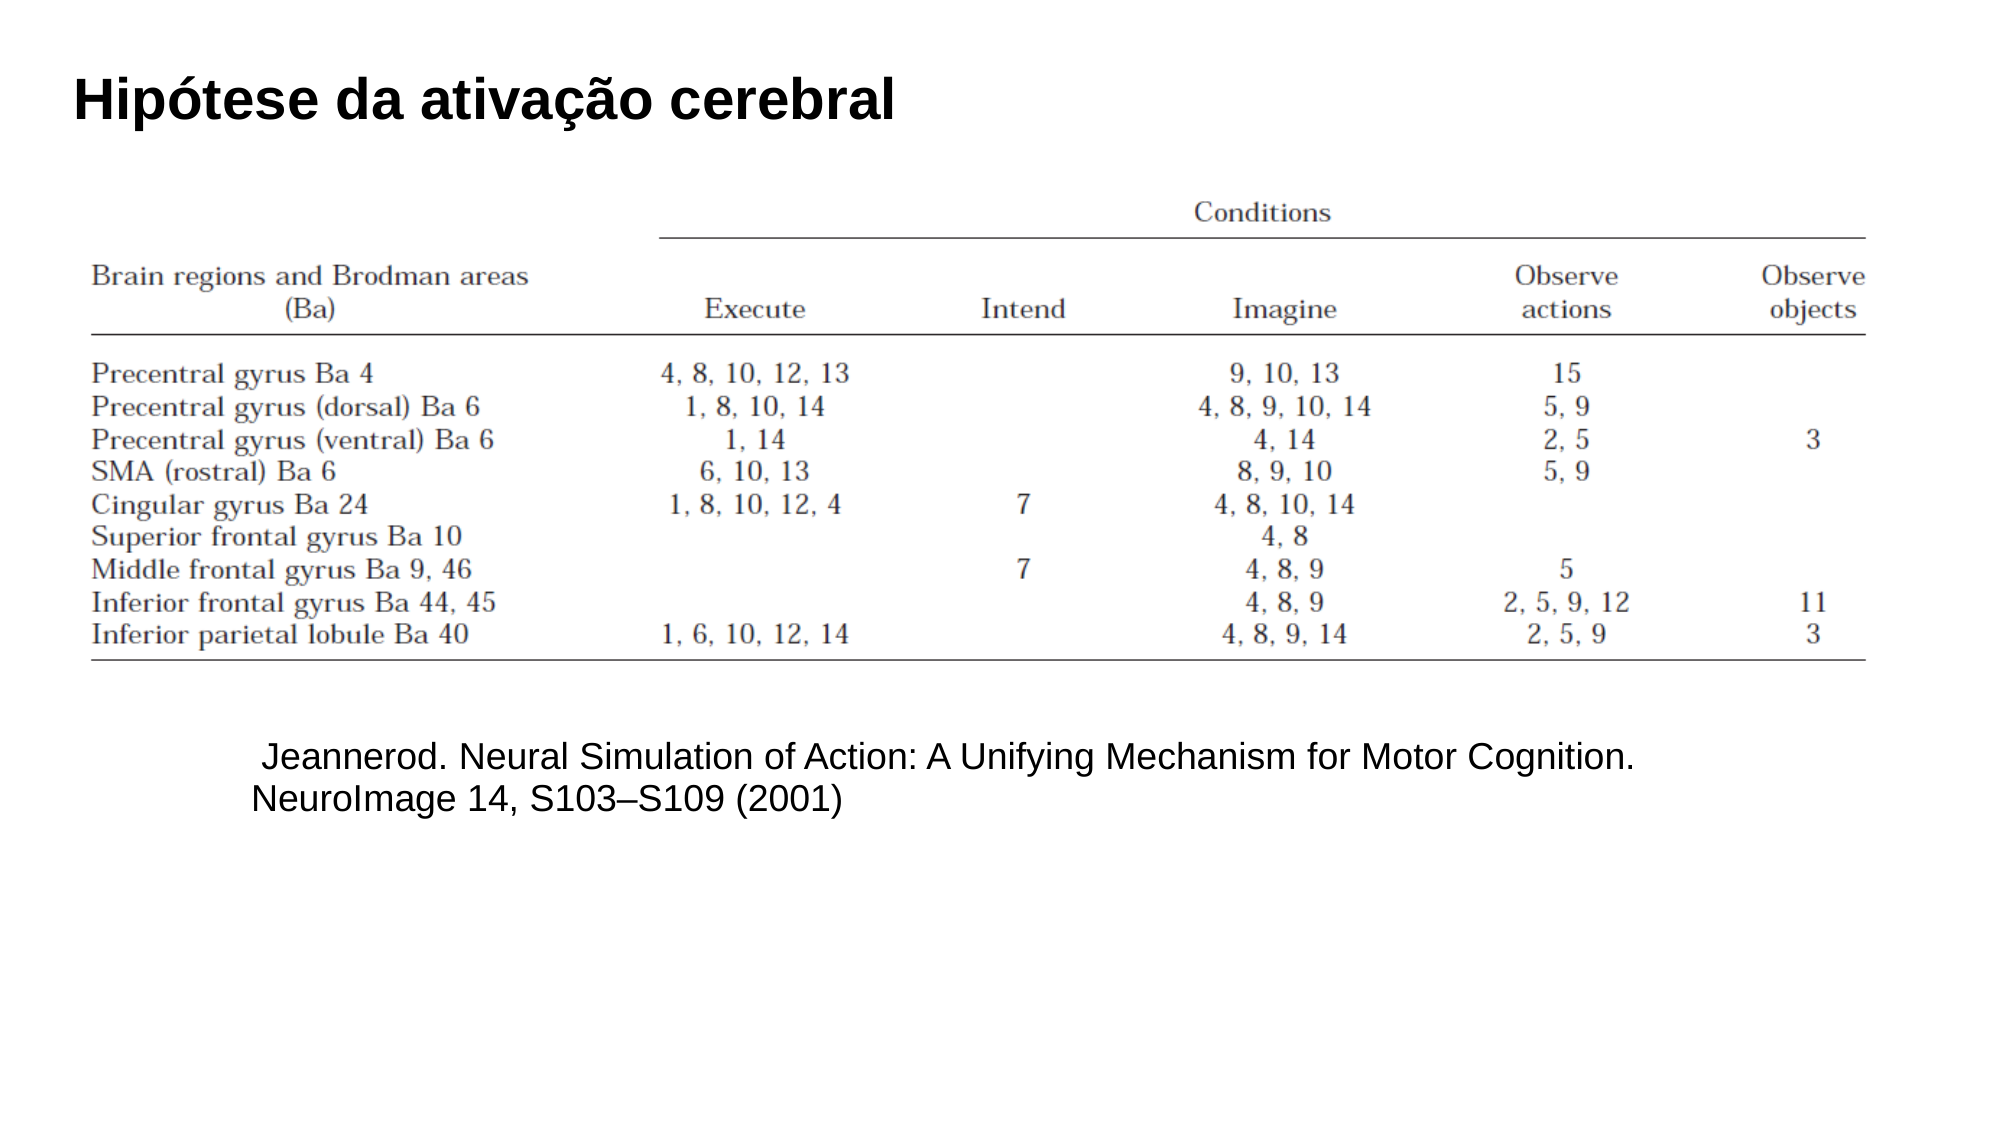

Hipótese da ativação cerebral
 Jeannerod. Neural Simulation of Action: A Unifying Mechanism for Motor Cognition. NeuroImage 14, S103–S109 (2001)